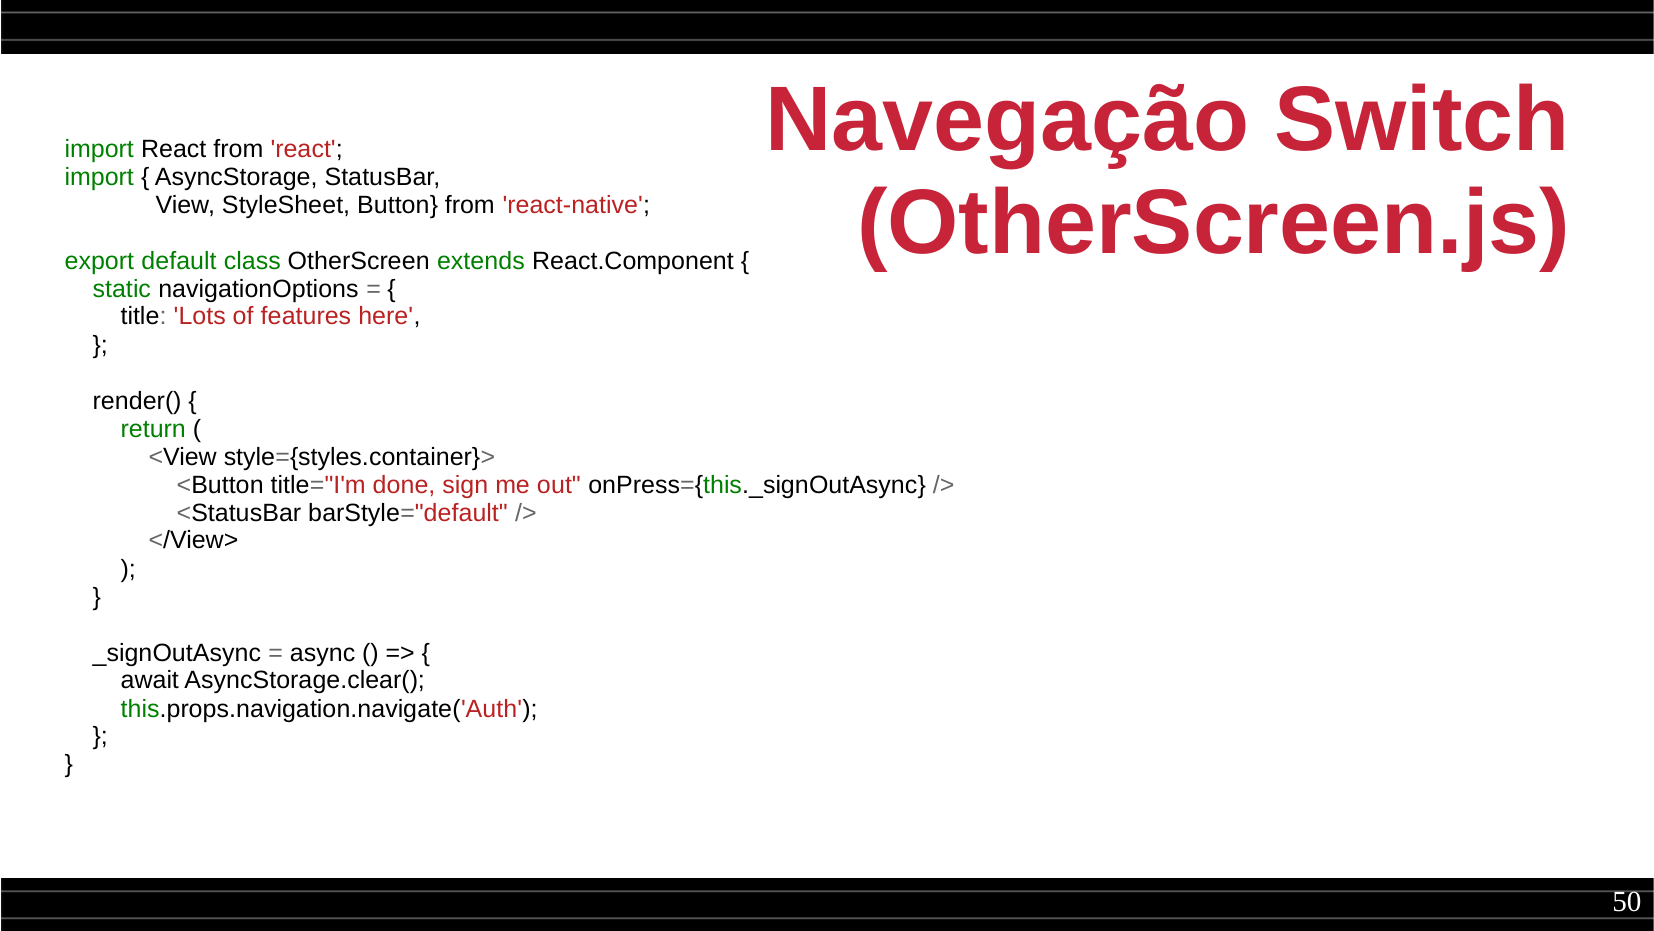

# Navegação Switch (OtherScreen.js)
import React from 'react';
import { AsyncStorage, StatusBar,
 View, StyleSheet, Button} from 'react-native';
export default class OtherScreen extends React.Component {
 static navigationOptions = {
 title: 'Lots of features here',
 };
 render() {
 return (
 <View style={styles.container}>
 <Button title="I'm done, sign me out" onPress={this._signOutAsync} />
 <StatusBar barStyle="default" />
 </View>
 );
 }
 _signOutAsync = async () => {
 await AsyncStorage.clear();
 this.props.navigation.navigate('Auth');
 };
}